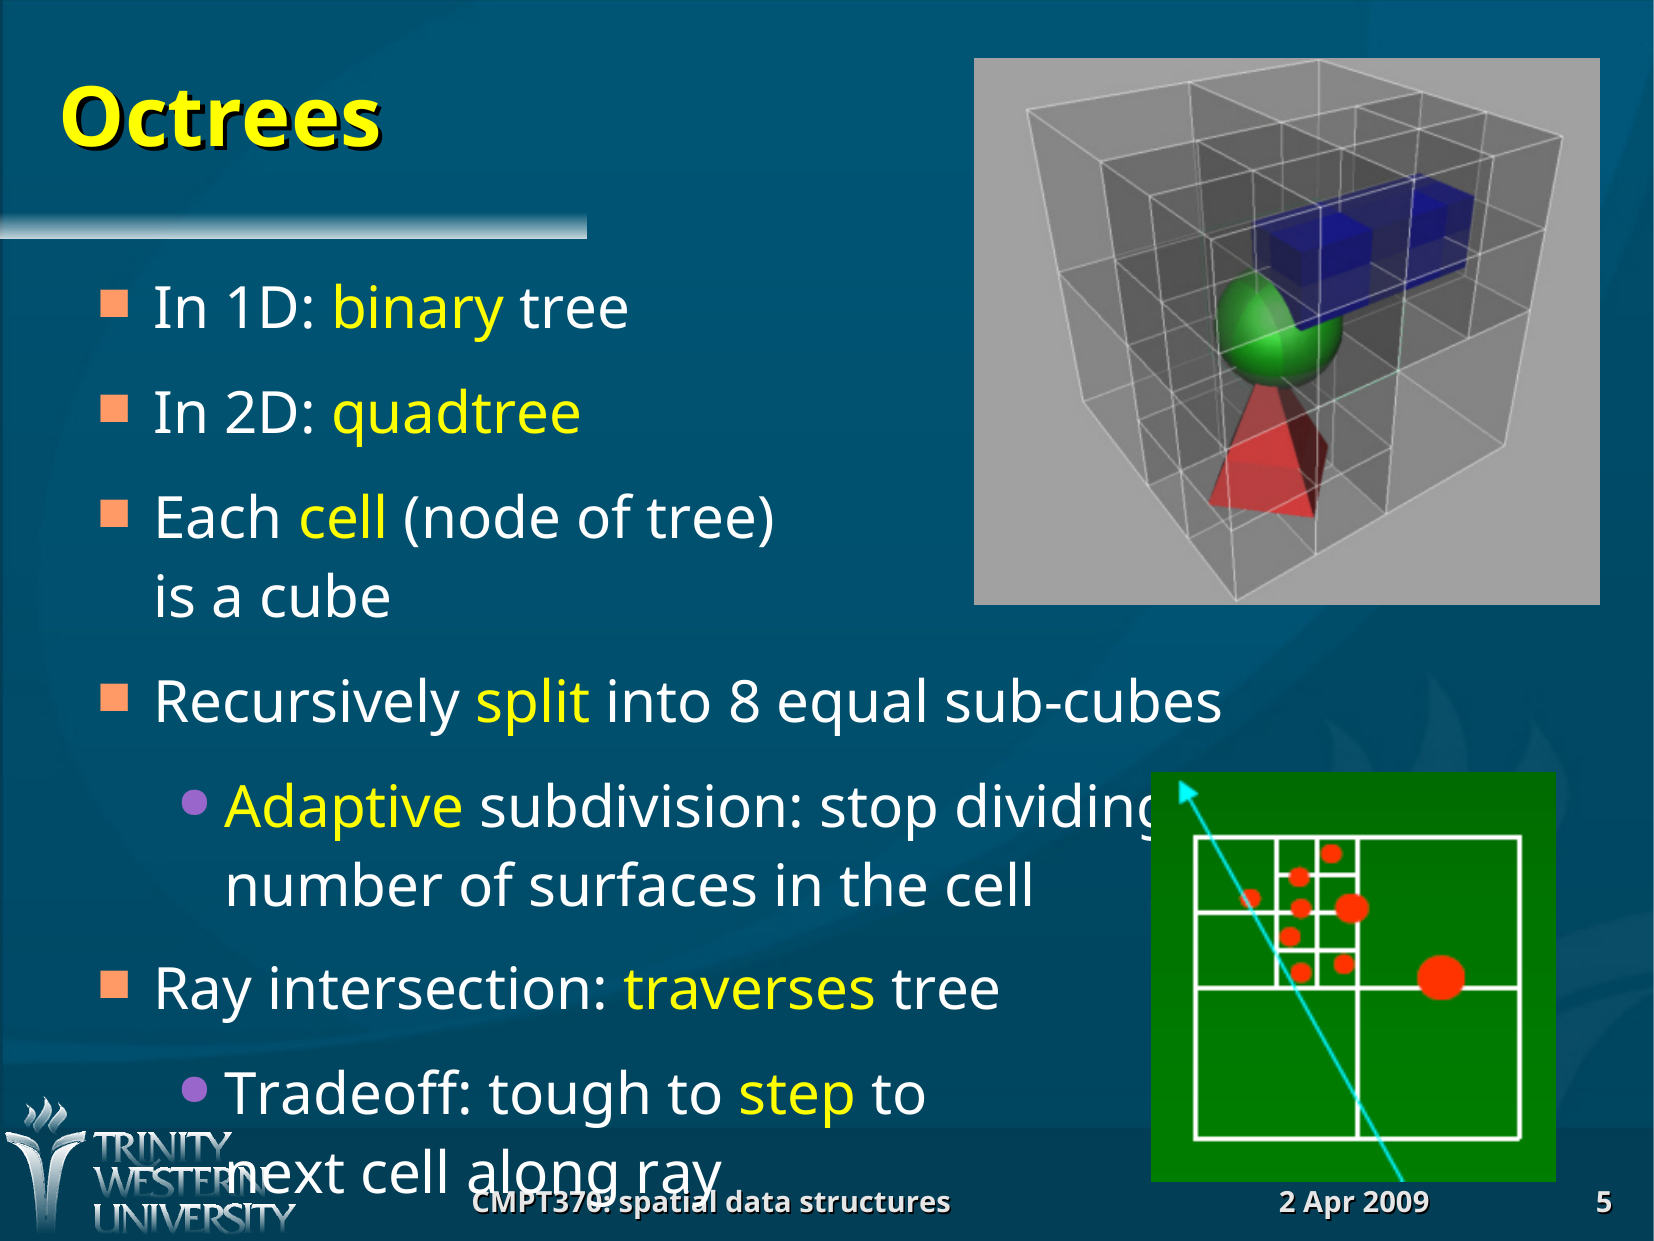

# Octrees
In 1D: binary tree
In 2D: quadtree
Each cell (node of tree)
is a cube
Recursively split into 8 equal sub-cubes
Adaptive subdivision: stop dividing based on number of surfaces in the cell
Ray intersection: traverses tree
Tradeoff: tough to step to
next cell along ray
CMPT370: spatial data structures
2 Apr 2009
5